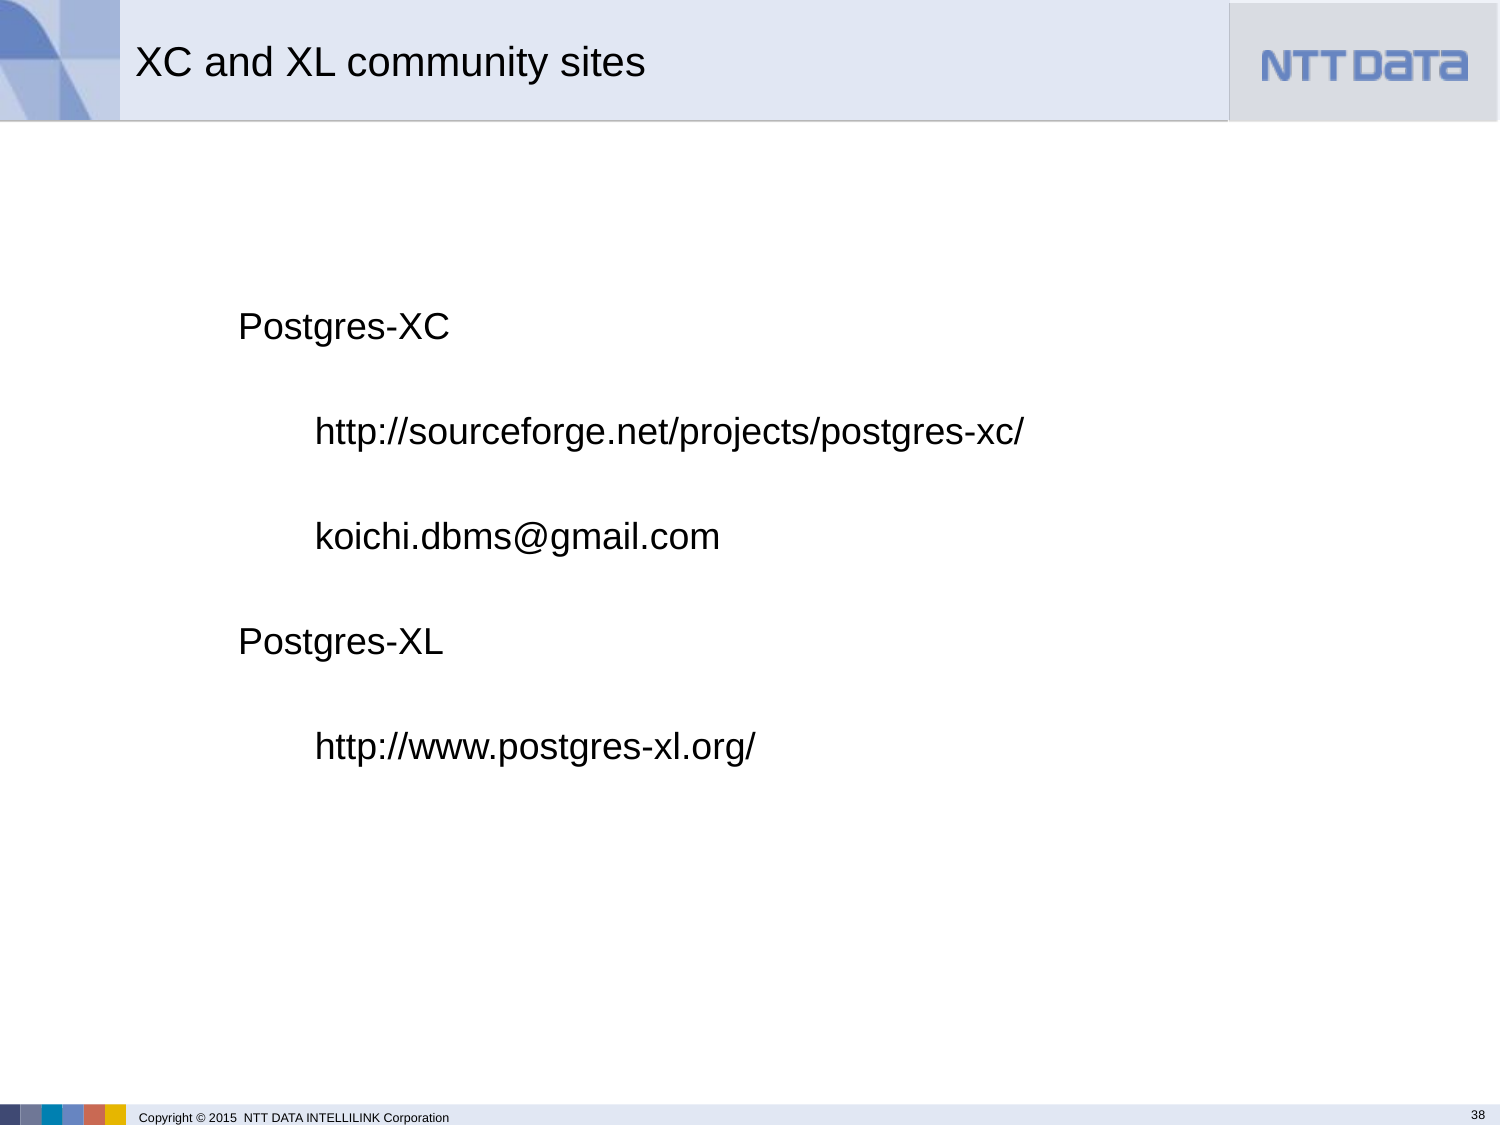

XC and XL community sites
# Postgres-XC
http://sourceforge.net/projects/postgres-xc/
koichi.dbms@gmail.com
Postgres-XL
http://www.postgres-xl.org/